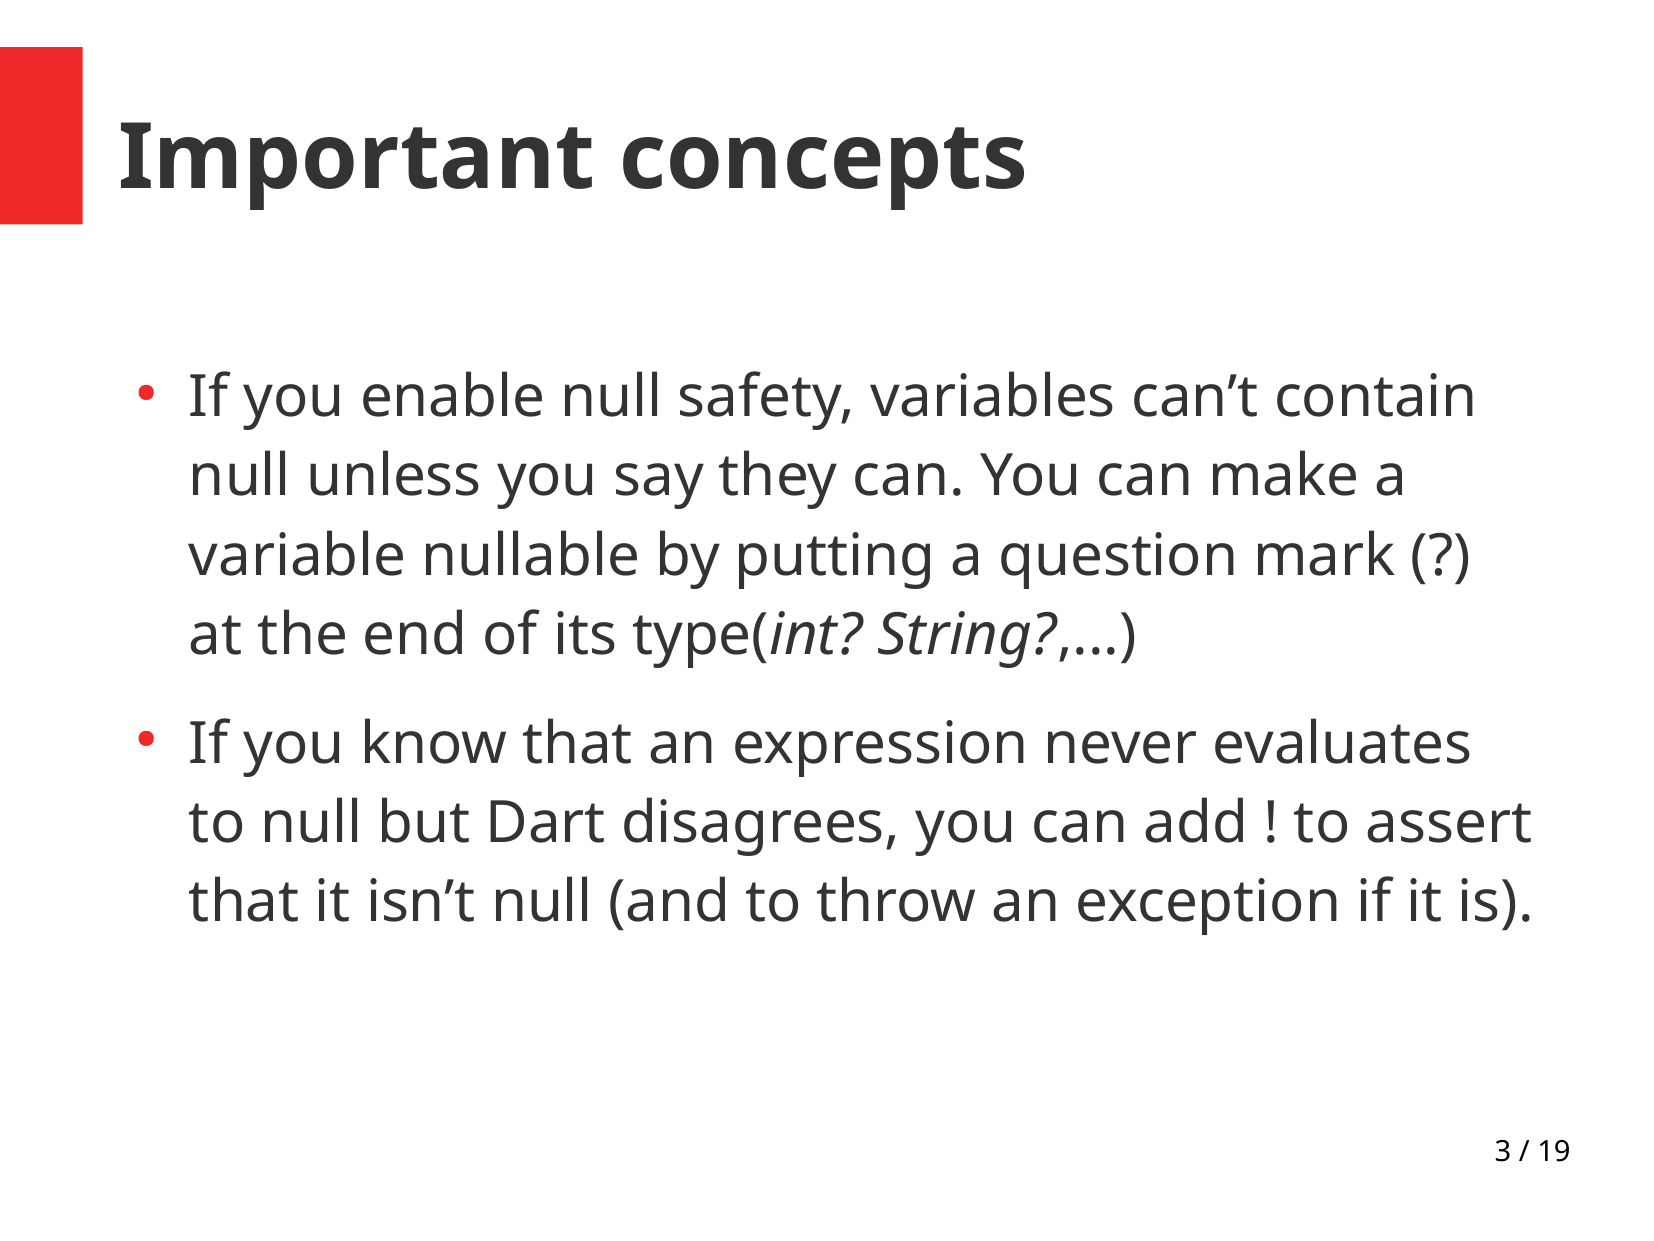

# Important concepts
If you enable null safety, variables can’t contain null unless you say they can. You can make a variable nullable by putting a question mark (?) at the end of its type(int? String?,...)
If you know that an expression never evaluates to null but Dart disagrees, you can add ! to assert that it isn’t null (and to throw an exception if it is).
3